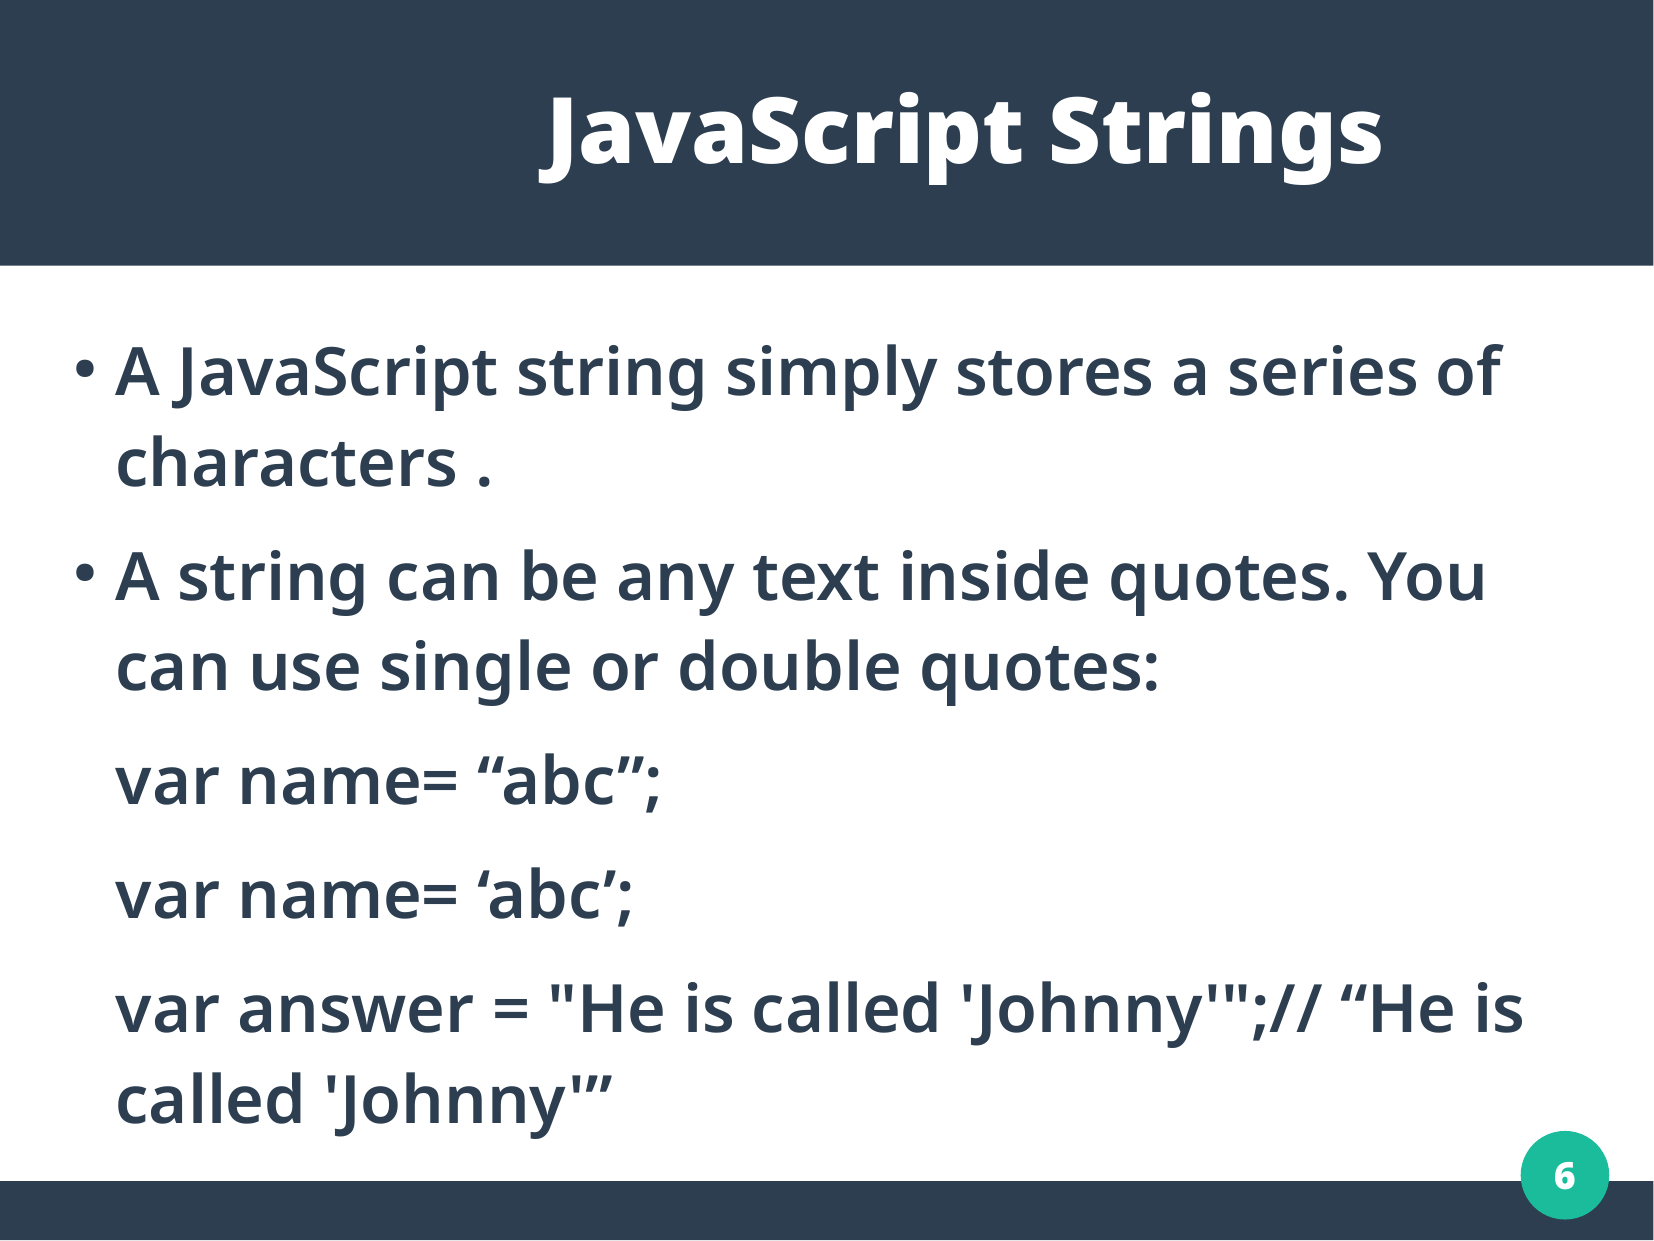

# JavaScript Strings
A JavaScript string simply stores a series of characters .
A string can be any text inside quotes. You can use single or double quotes:
var name= “abc”;
var name= ‘abc’;
var answer = "He is called 'Johnny'";// “He is called 'Johnny'”
6